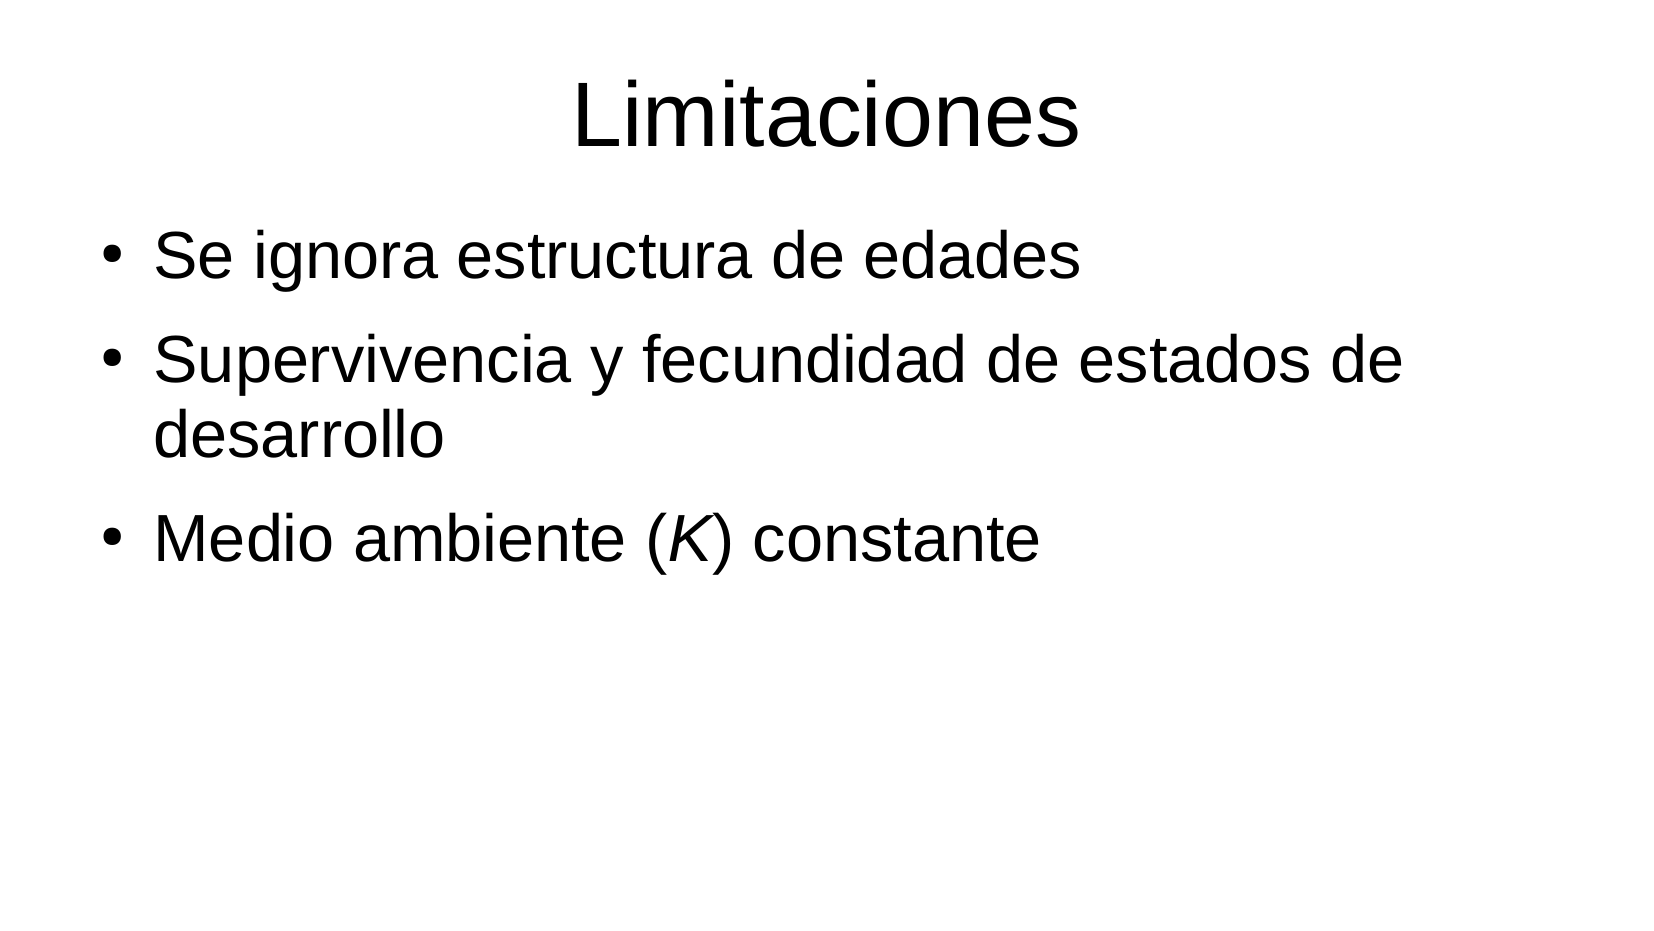

# Limitaciones
Se ignora estructura de edades
Supervivencia y fecundidad de estados de desarrollo
Medio ambiente (K) constante